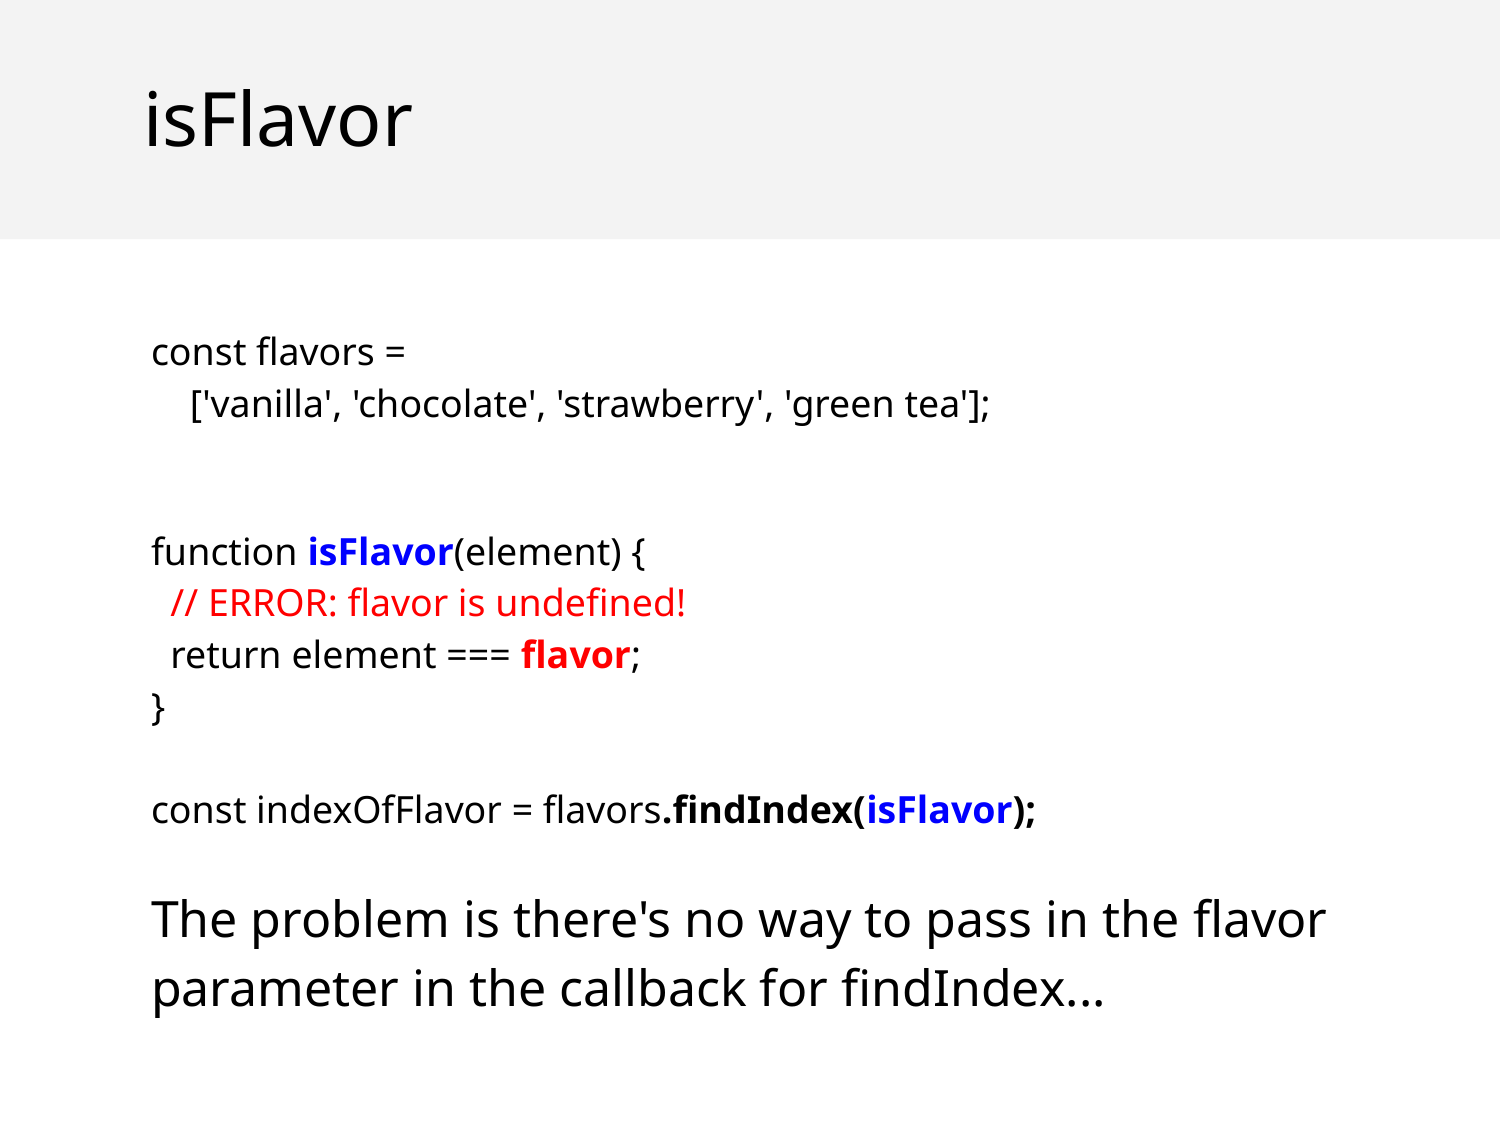

# isFlavor
const flavors =
 ['vanilla', 'chocolate', 'strawberry', 'green tea'];
function isFlavor(element) {
 // ERROR: flavor is undefined!
 return element === flavor;
}
const indexOfFlavor = flavors.findIndex(isFlavor);
The problem is there's no way to pass in the flavor parameter in the callback for findIndex...